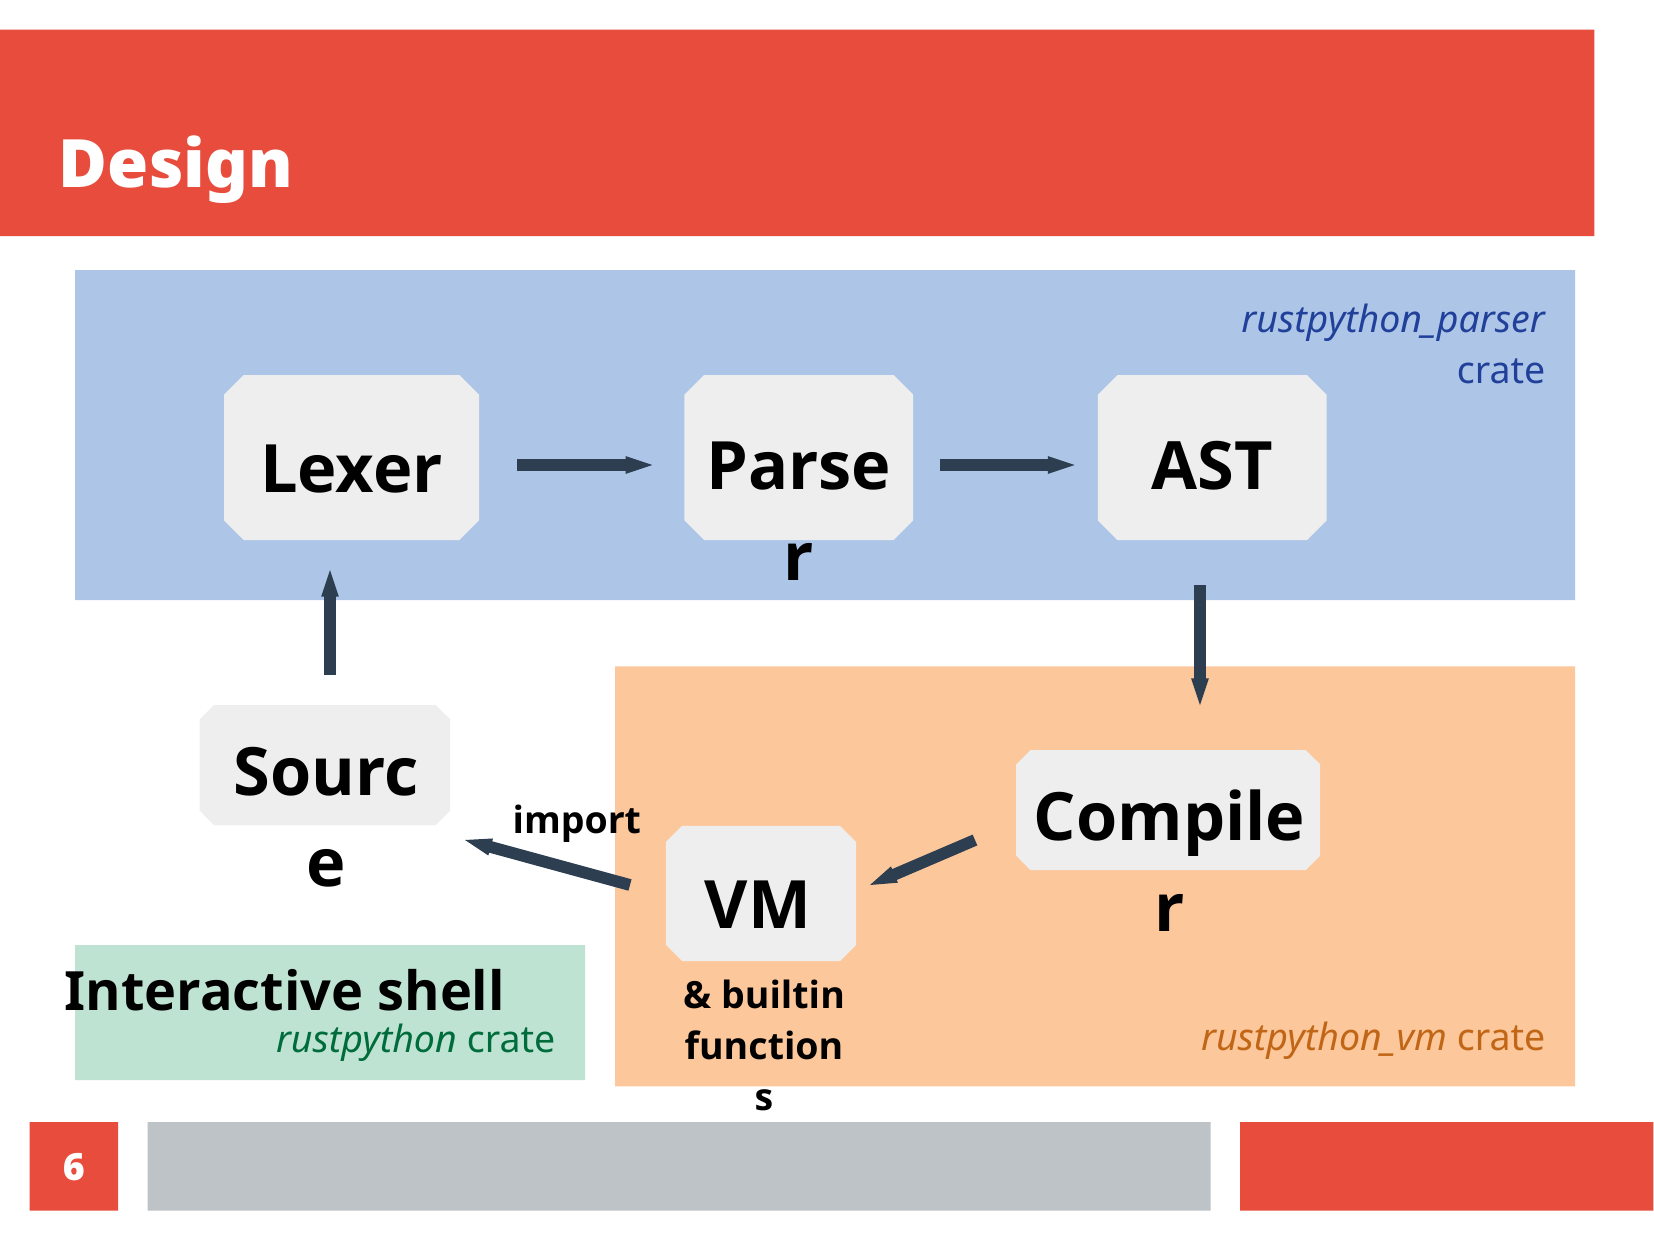

# Design
rustpython_parser crate
Parser
AST
Lexer
Source
Compiler
import
VM
Interactive shell
& builtin functions
rustpython_vm crate
rustpython crate
6